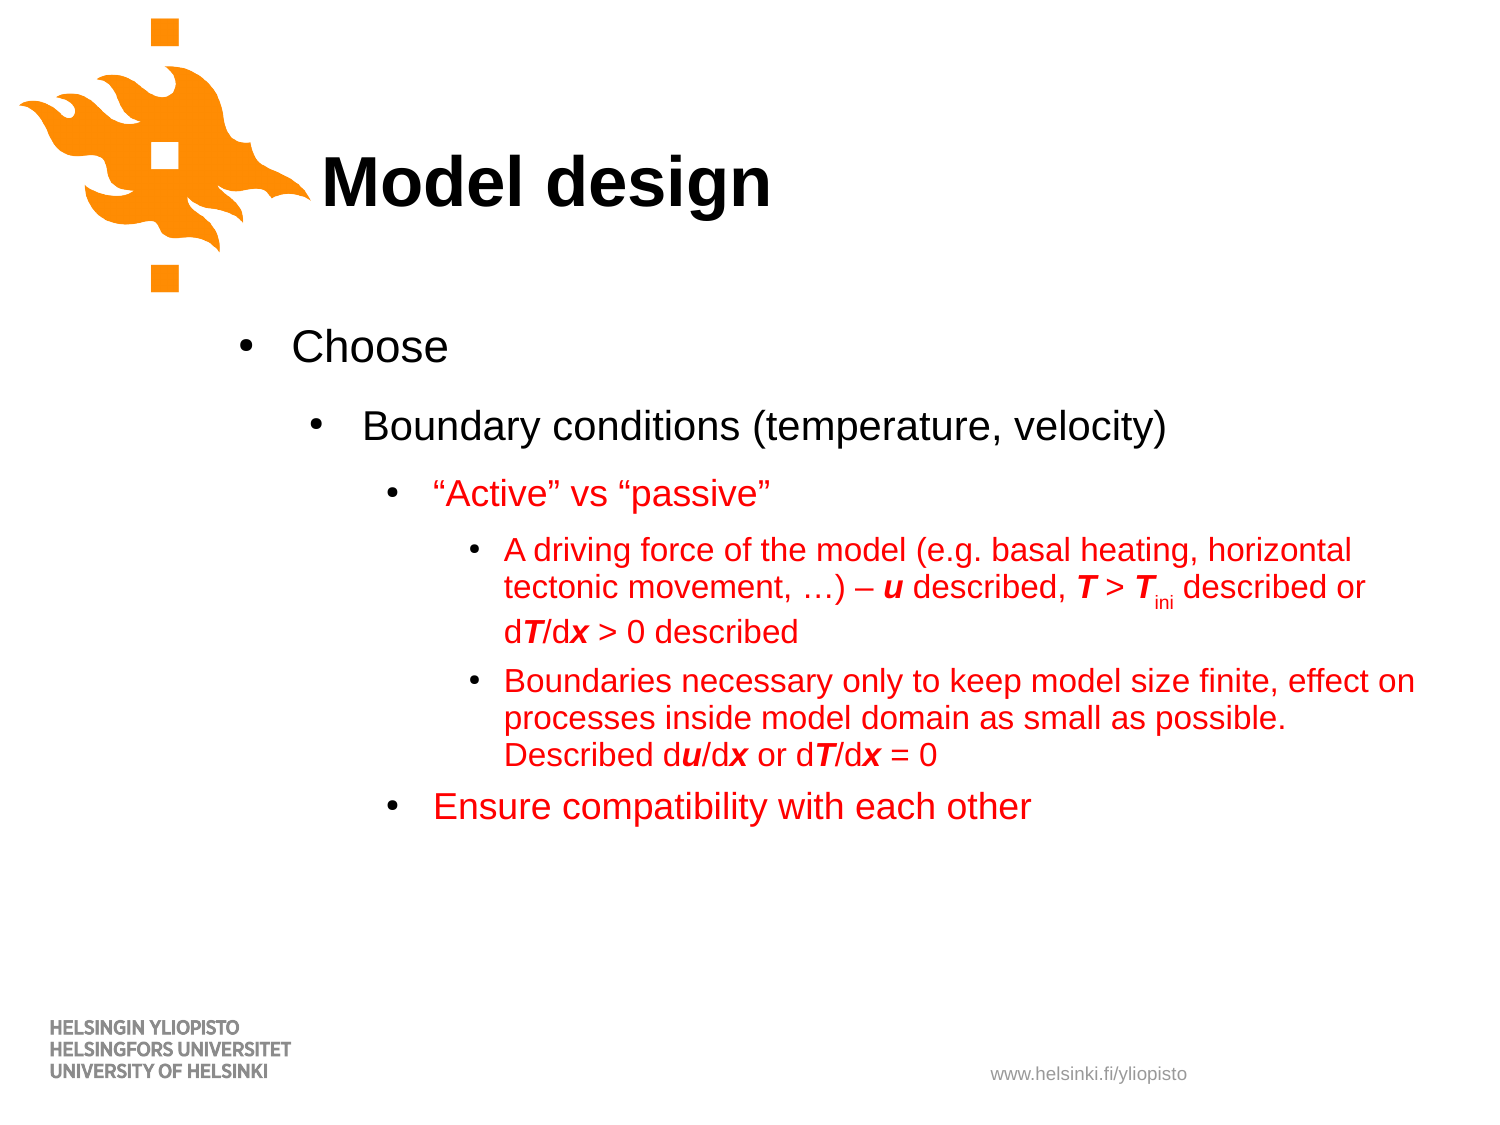

# Model design
Choose
Boundary conditions (temperature, velocity)
“Active” vs “passive”
A driving force of the model (e.g. basal heating, horizontal tectonic movement, …) – u described, T > Tini described or dT/dx > 0 described
Boundaries necessary only to keep model size finite, effect on processes inside model domain as small as possible. Described du/dx or dT/dx = 0
Ensure compatibility with each other